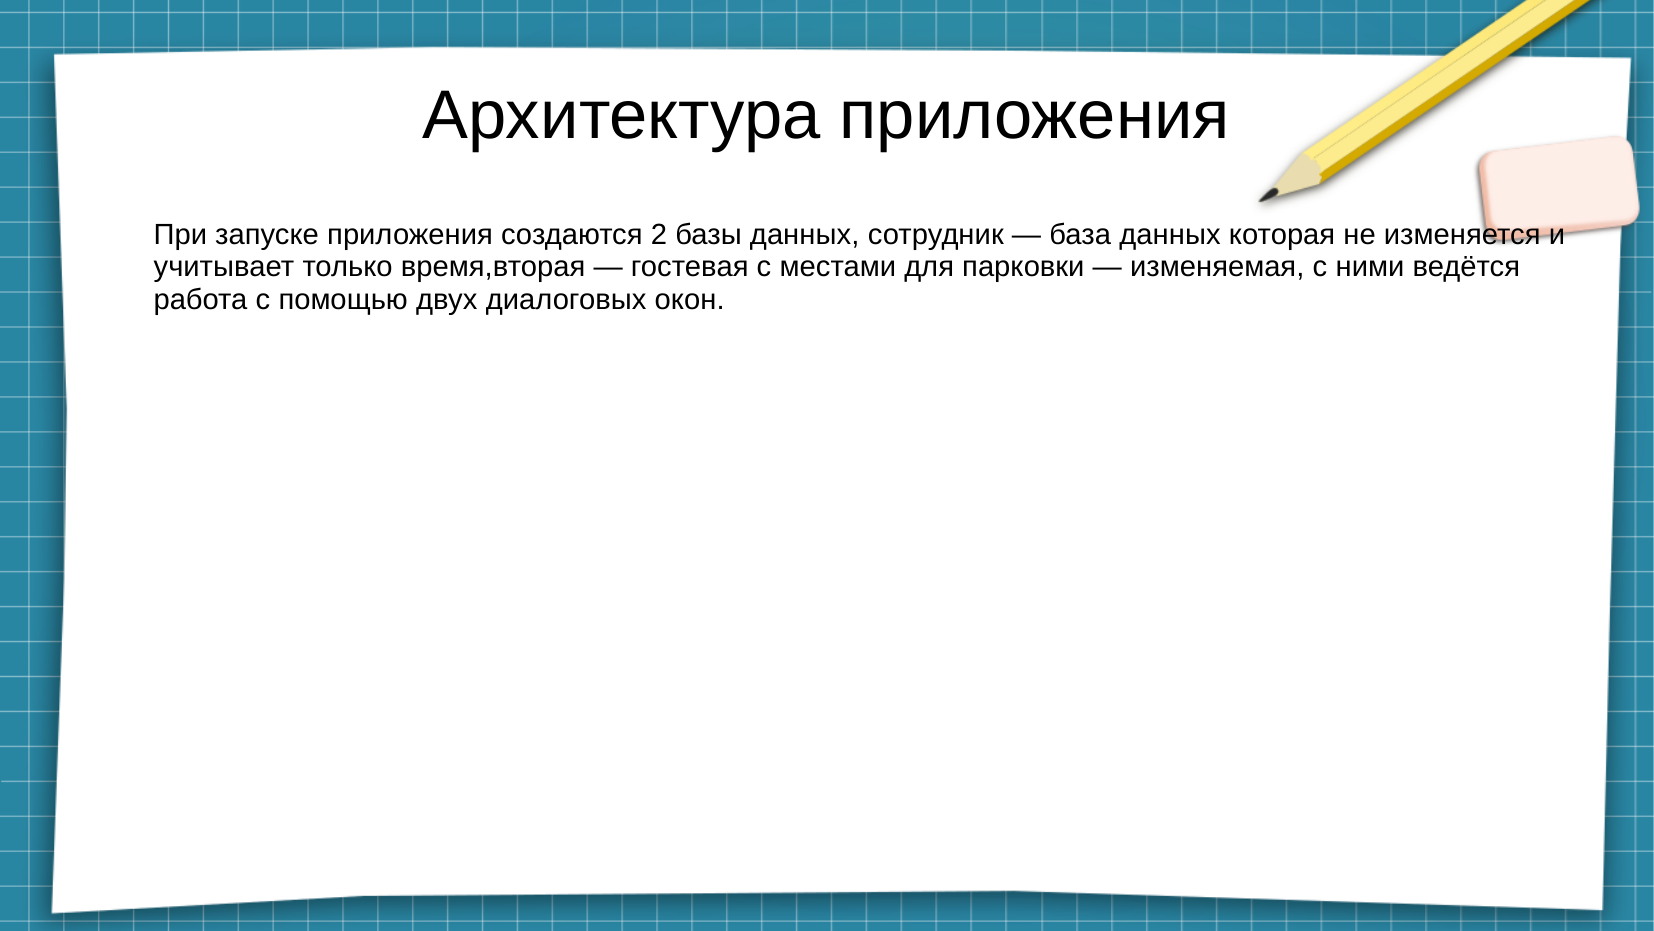

# Архитектура приложения
При запуске приложения создаются 2 базы данных, сотрудник — база данных которая не изменяется и учитывает только время,вторая — гостевая с местами для парковки — изменяемая, с ними ведётся работа с помощью двух диалоговых окон.